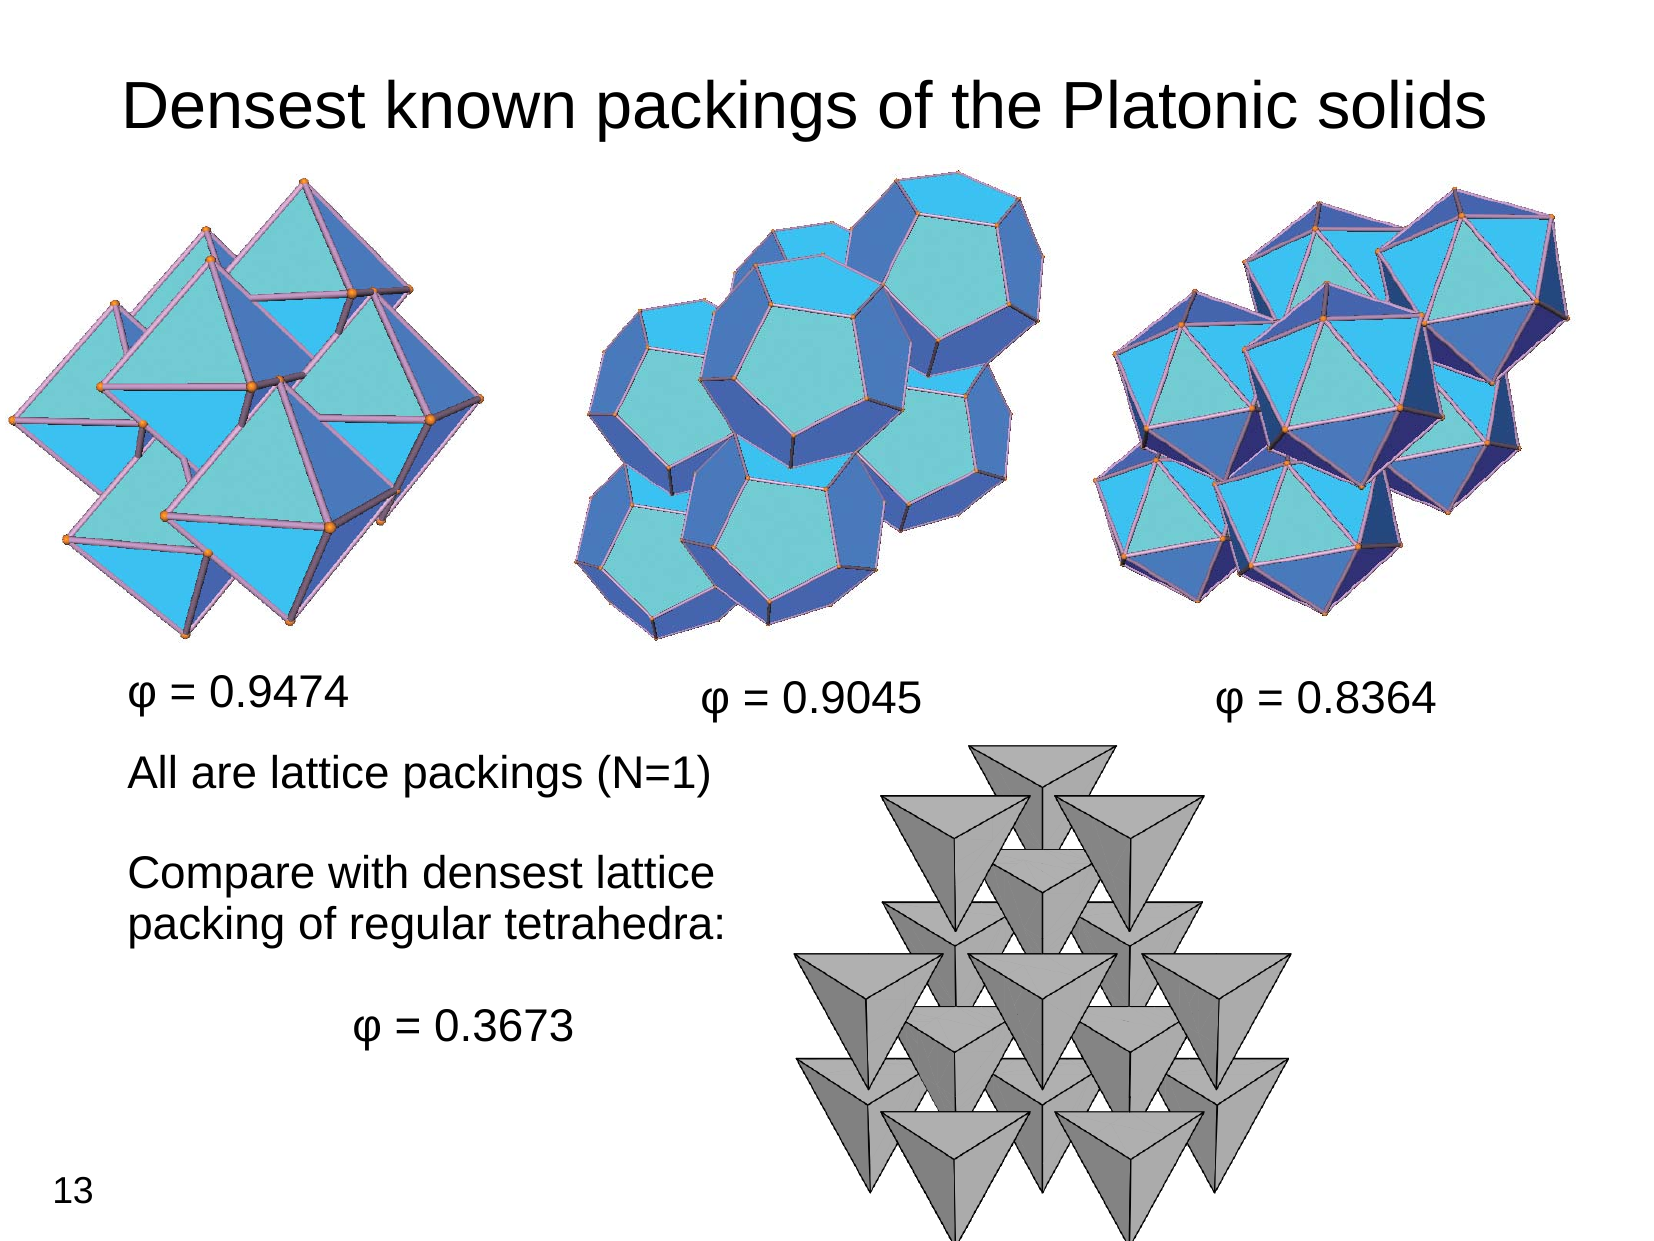

Densest known packings of the Platonic solids
φ = 0.9474
φ = 0.9045
φ = 0.8364
All are lattice packings (N=1)
Compare with densest lattice packing of regular tetrahedra:
φ = 0.3673
13